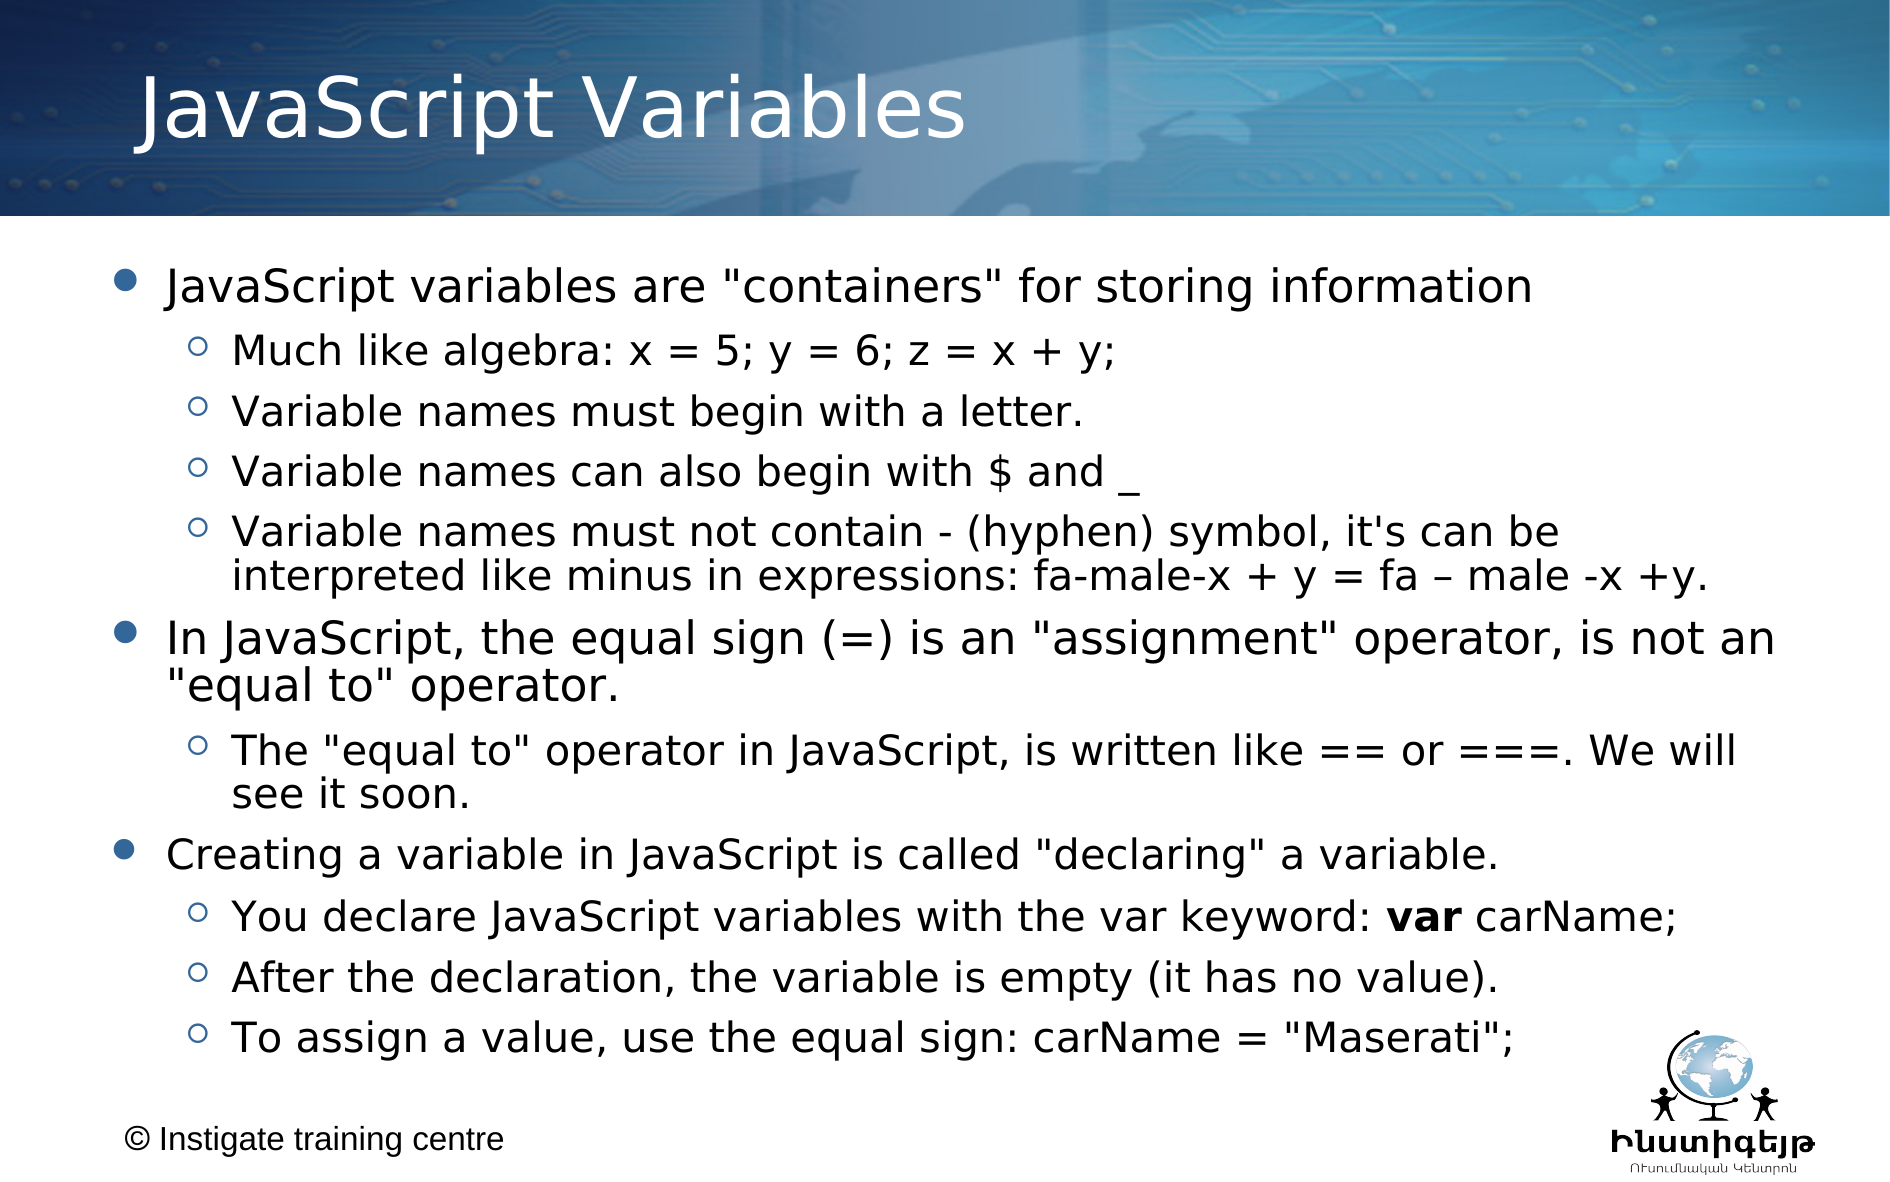

JavaScript Variables
# JavaScript variables are "containers" for storing information
Much like algebra: x = 5; y = 6; z = x + y;
Variable names must begin with a letter.
Variable names can also begin with $ and _
Variable names must not contain - (hyphen) symbol, it's can be interpreted like minus in expressions: fa-male-x + y = fa – male -x +y.
In JavaScript, the equal sign (=) is an "assignment" operator, is not an "equal to" operator.
The "equal to" operator in JavaScript, is written like == or ===. We will see it soon.
Creating a variable in JavaScript is called "declaring" a variable.
You declare JavaScript variables with the var keyword: var carName;
After the declaration, the variable is empty (it has no value).
To assign a value, use the equal sign: carName = "Maserati";